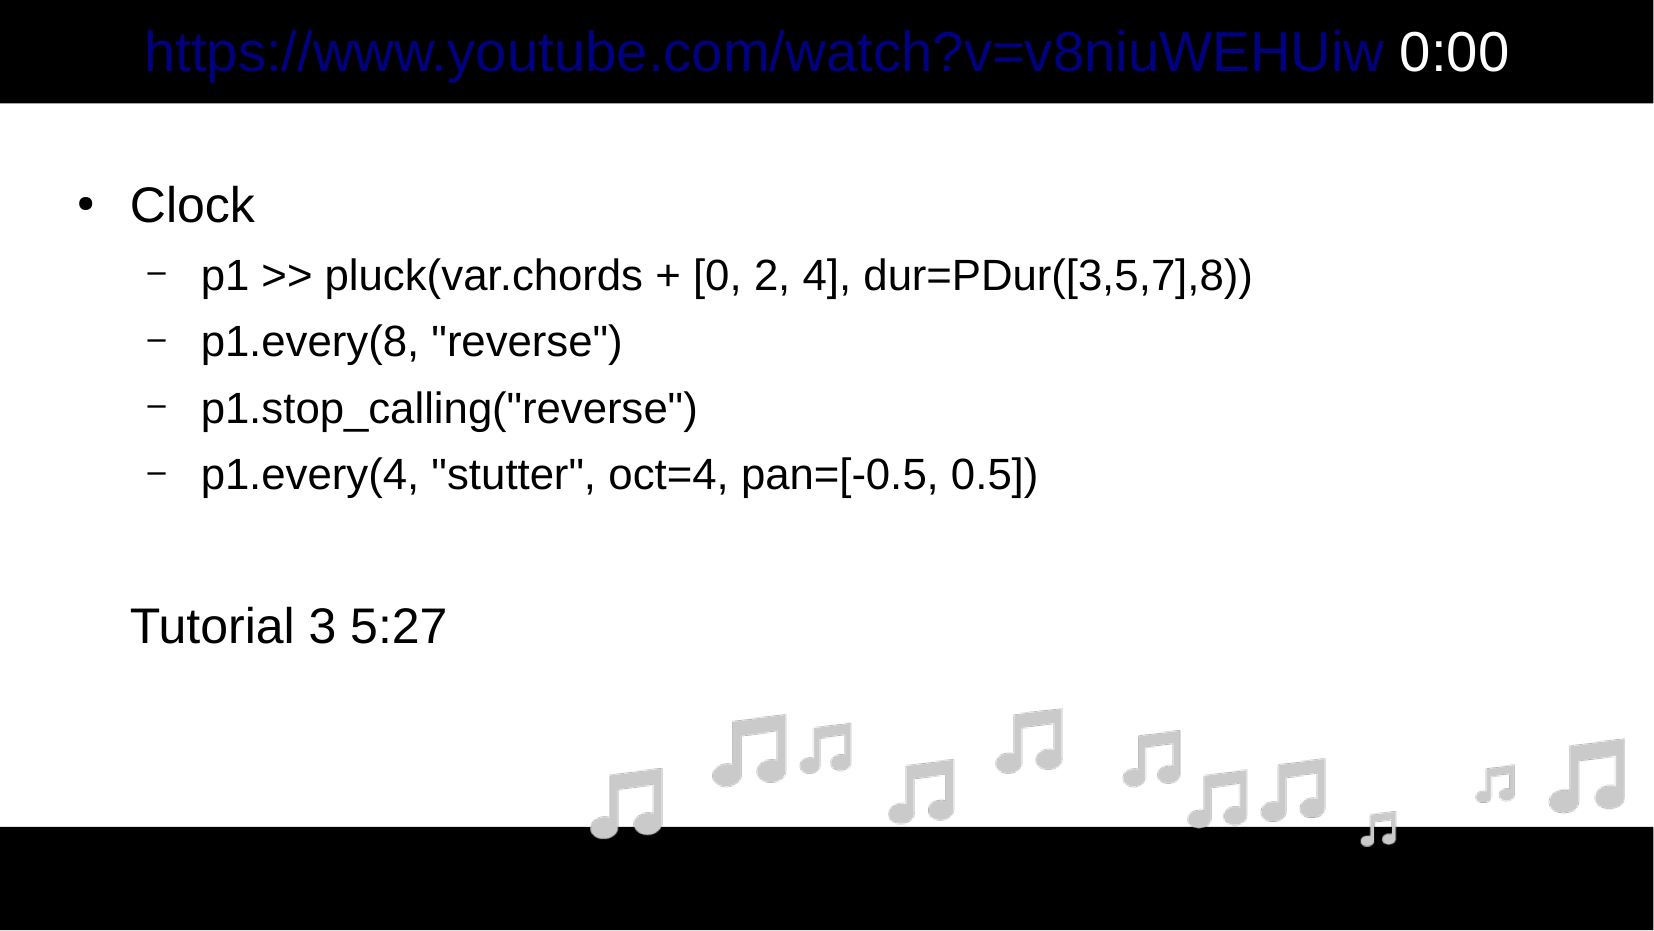

# https://www.youtube.com/watch?v=v8niuWEHUiw 0:00
Clock
p1 >> pluck(var.chords + [0, 2, 4], dur=PDur([3,5,7],8))
p1.every(8, "reverse")
p1.stop_calling("reverse")
p1.every(4, "stutter", oct=4, pan=[-0.5, 0.5])
Tutorial 3 5:27